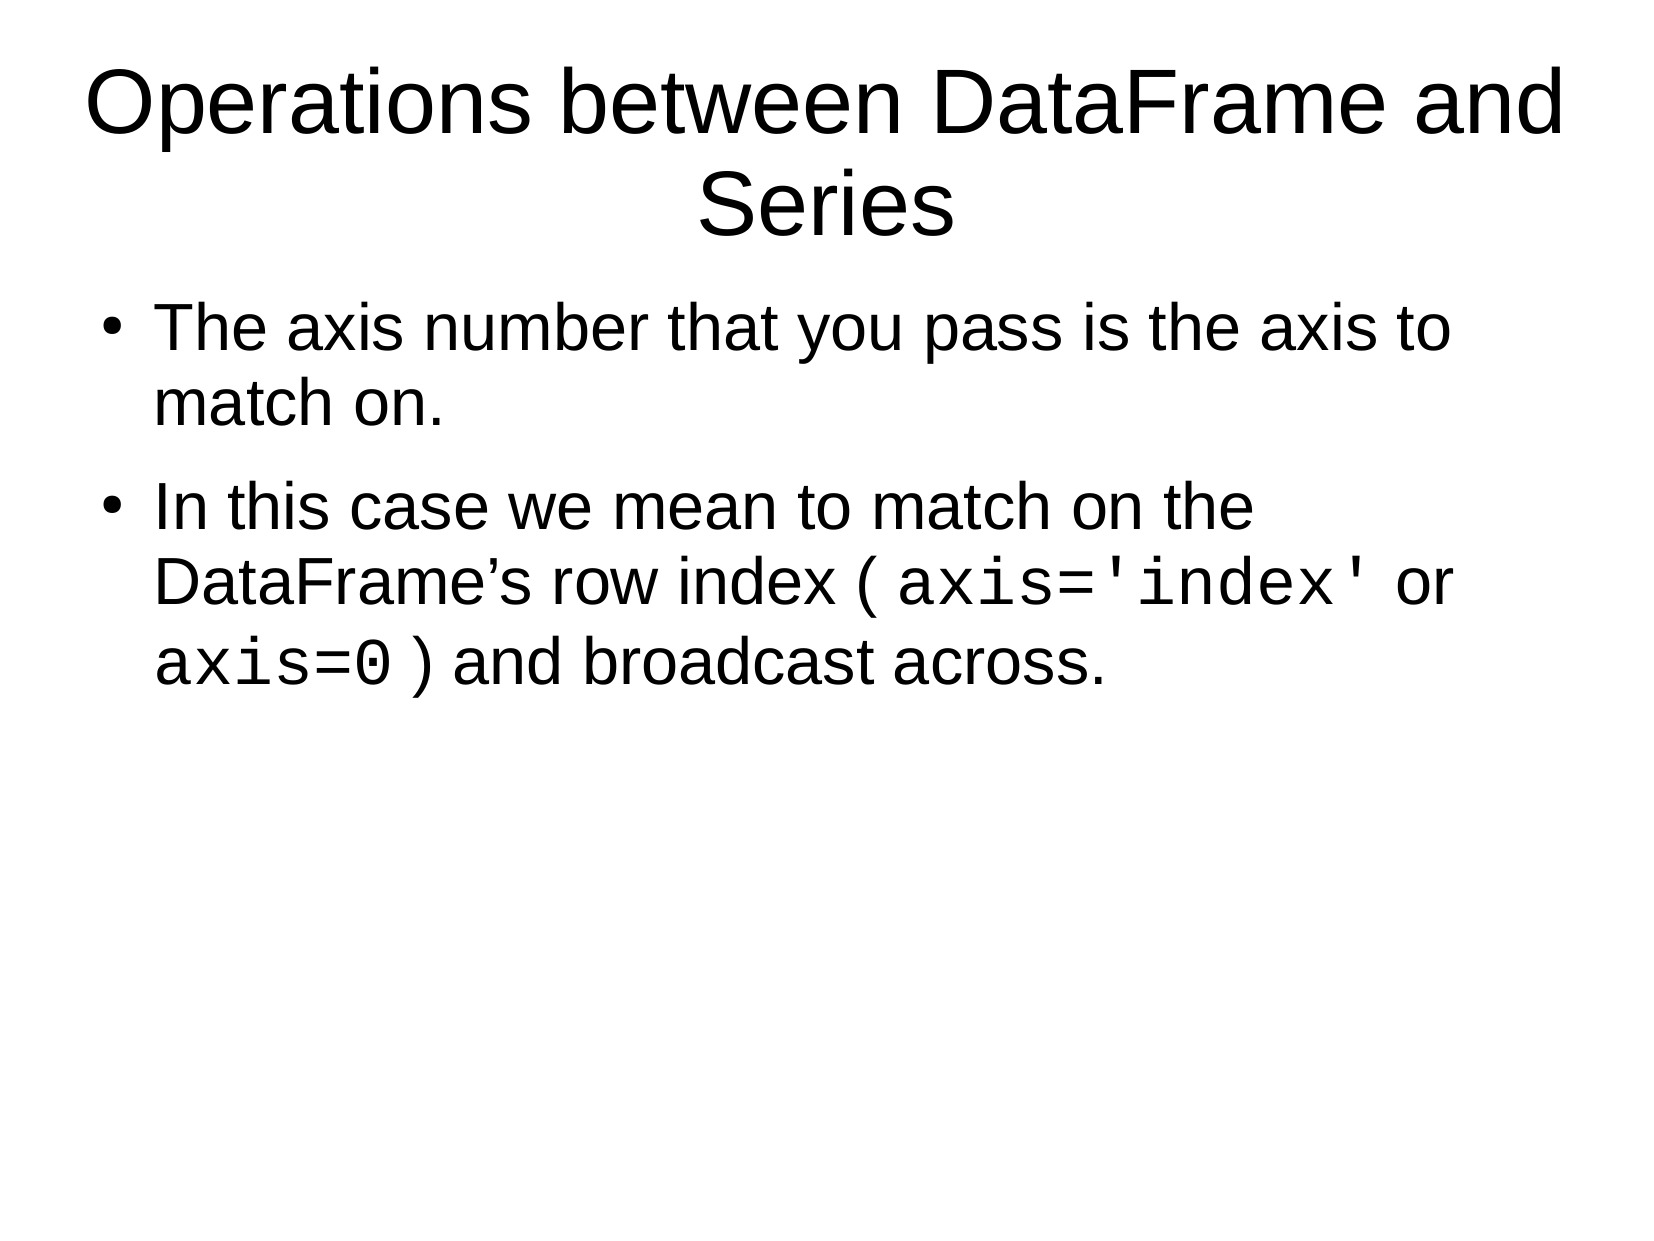

# Operations between DataFrame and Series
The axis number that you pass is the axis to match on.
In this case we mean to match on the DataFrame’s row index ( axis='index' or axis=0 ) and broadcast across.